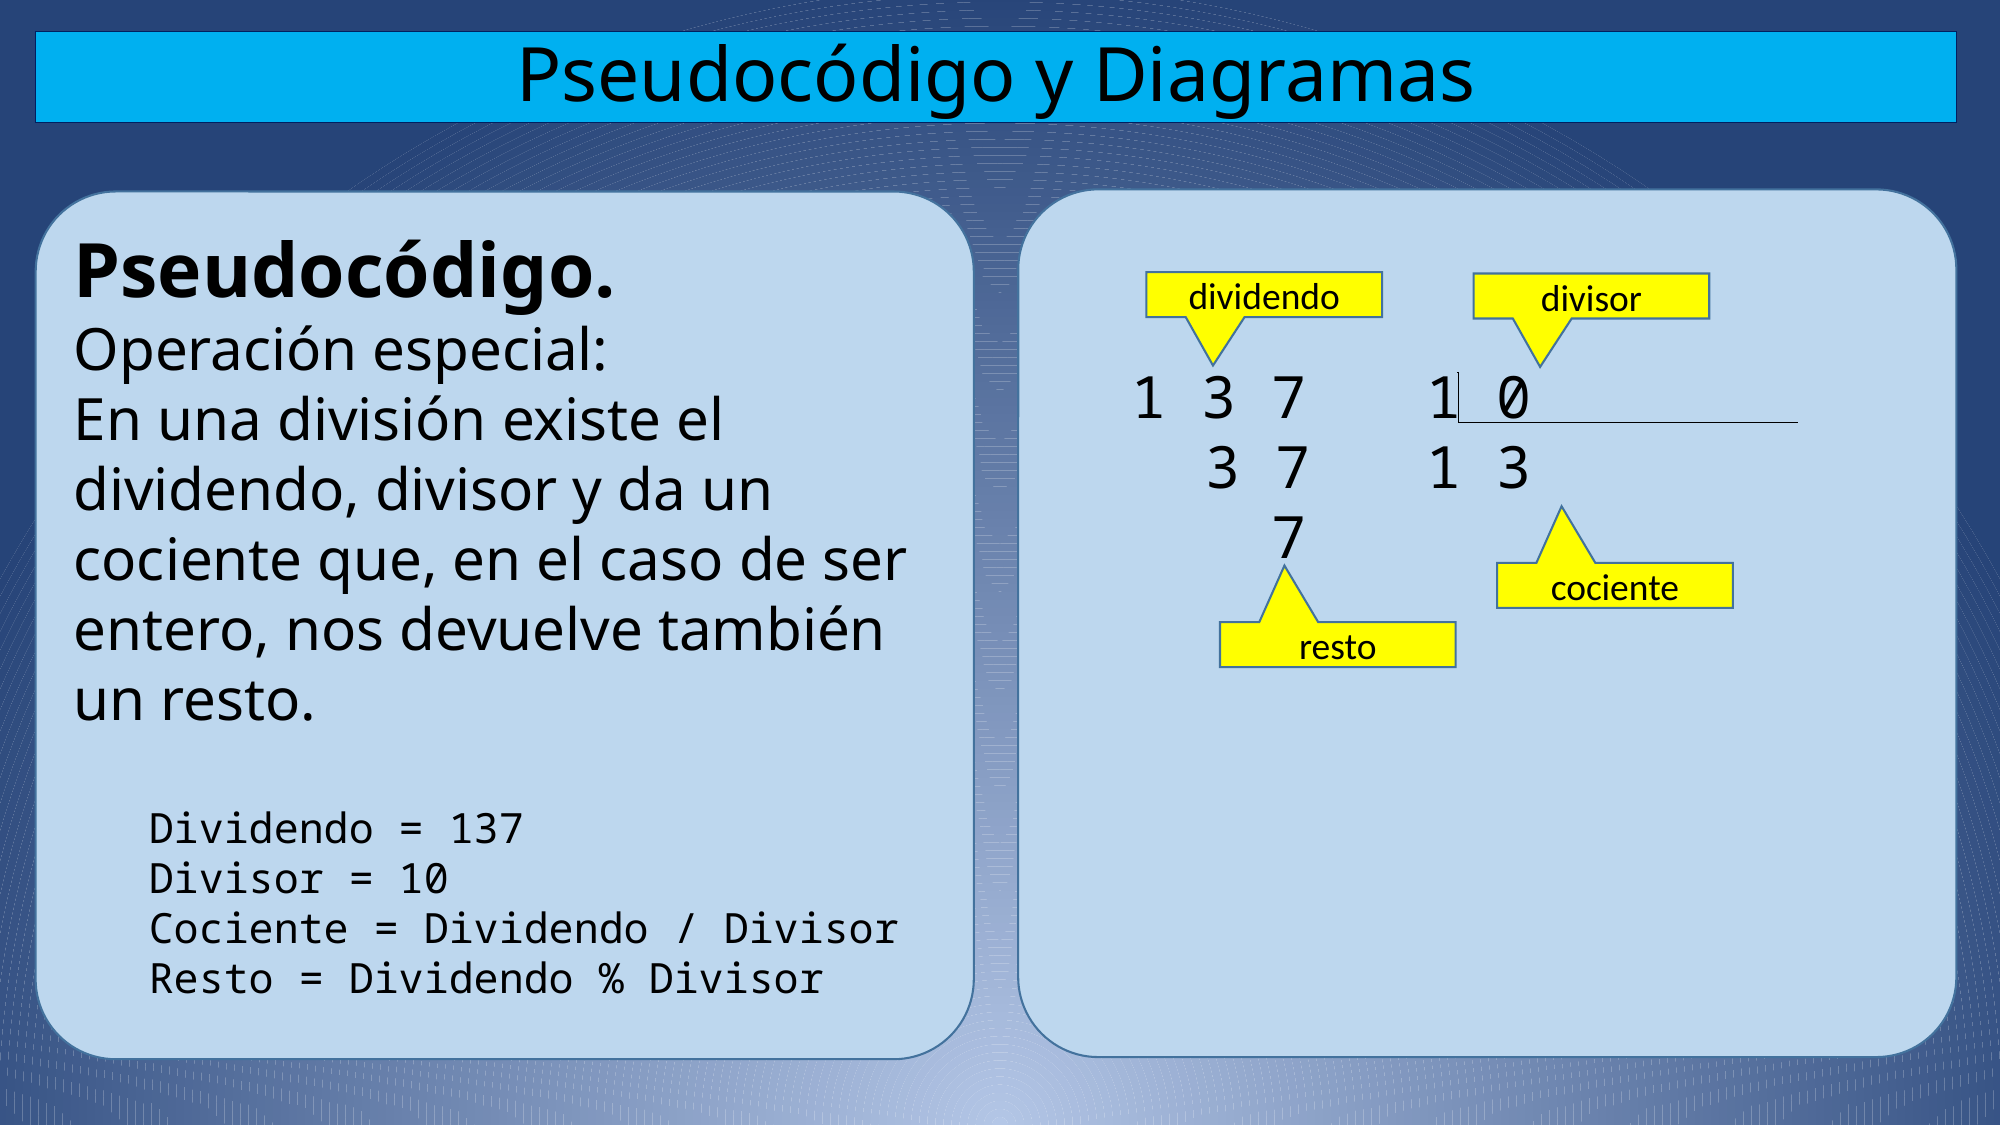

# Pseudocódigo y Diagramas
1 3 7		1 0
	3 7		1 3
 7
Pseudocódigo.
Operación especial:
En una división existe el dividendo, divisor y da un cociente que, en el caso de ser entero, nos devuelve también un resto.
Dividendo = 137
Divisor = 10
Cociente = Dividendo / Divisor
Resto = Dividendo % Divisor
dividendo
divisor
cociente
resto